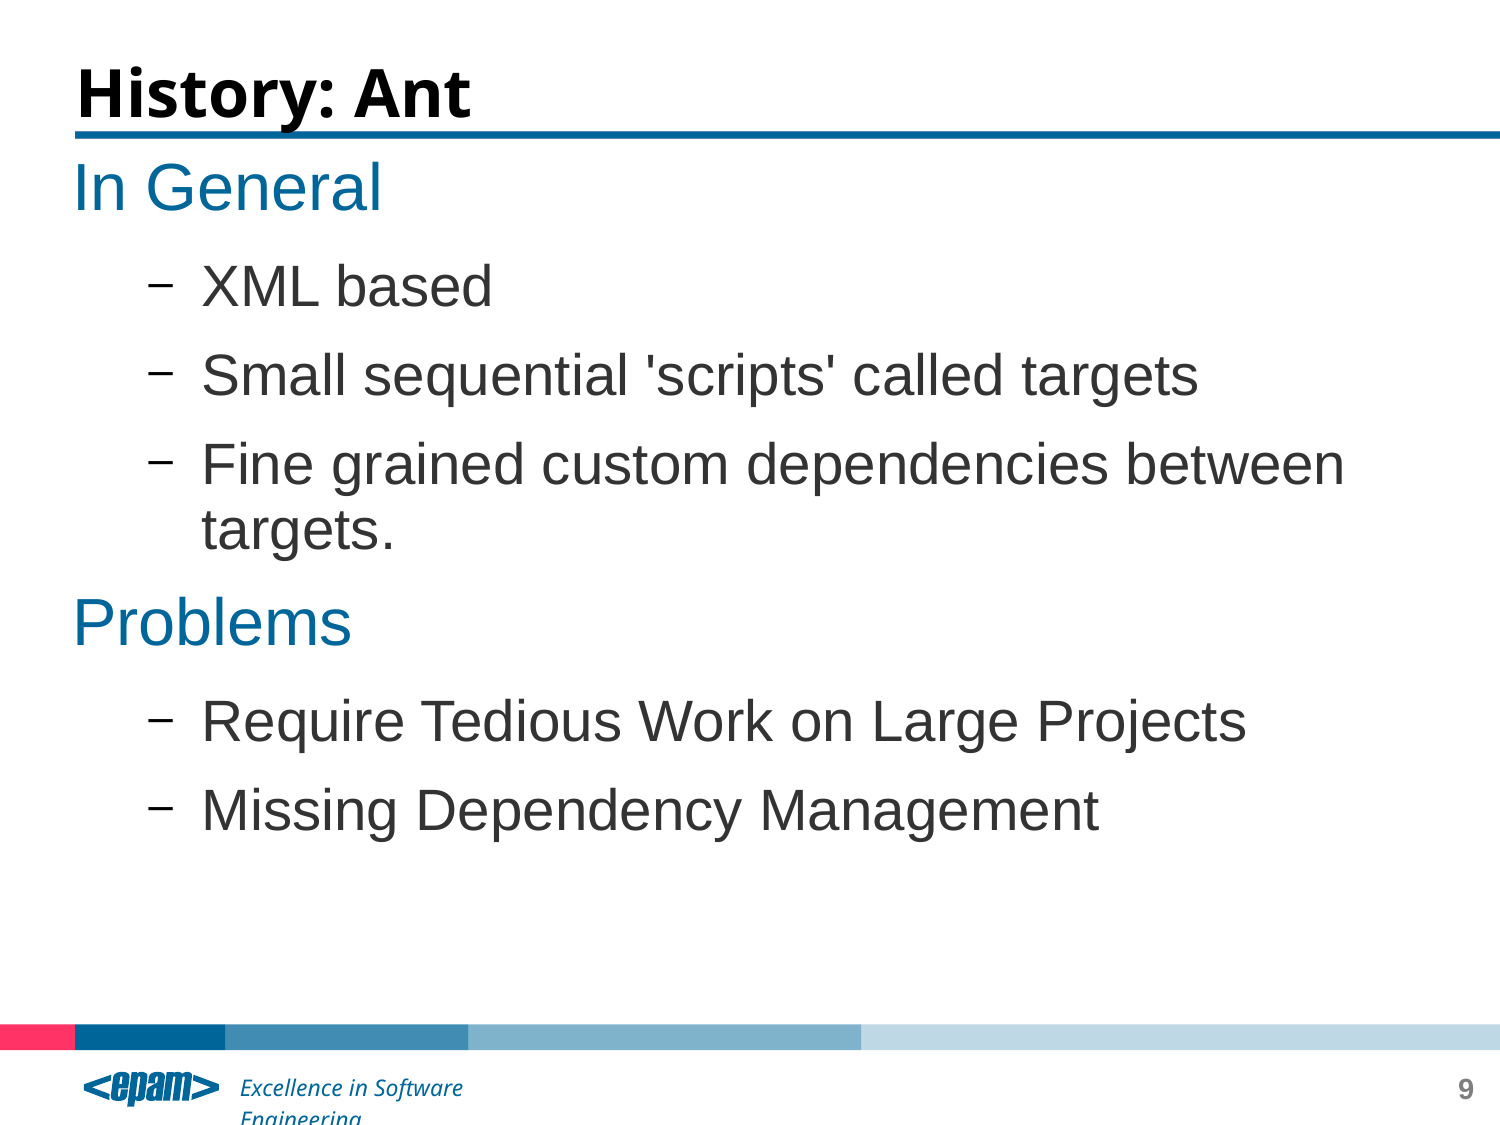

# History: Ant
In General
XML based
Small sequential 'scripts' called targets
Fine grained custom dependencies between targets.
Problems
Require Tedious Work on Large Projects
Missing Dependency Management